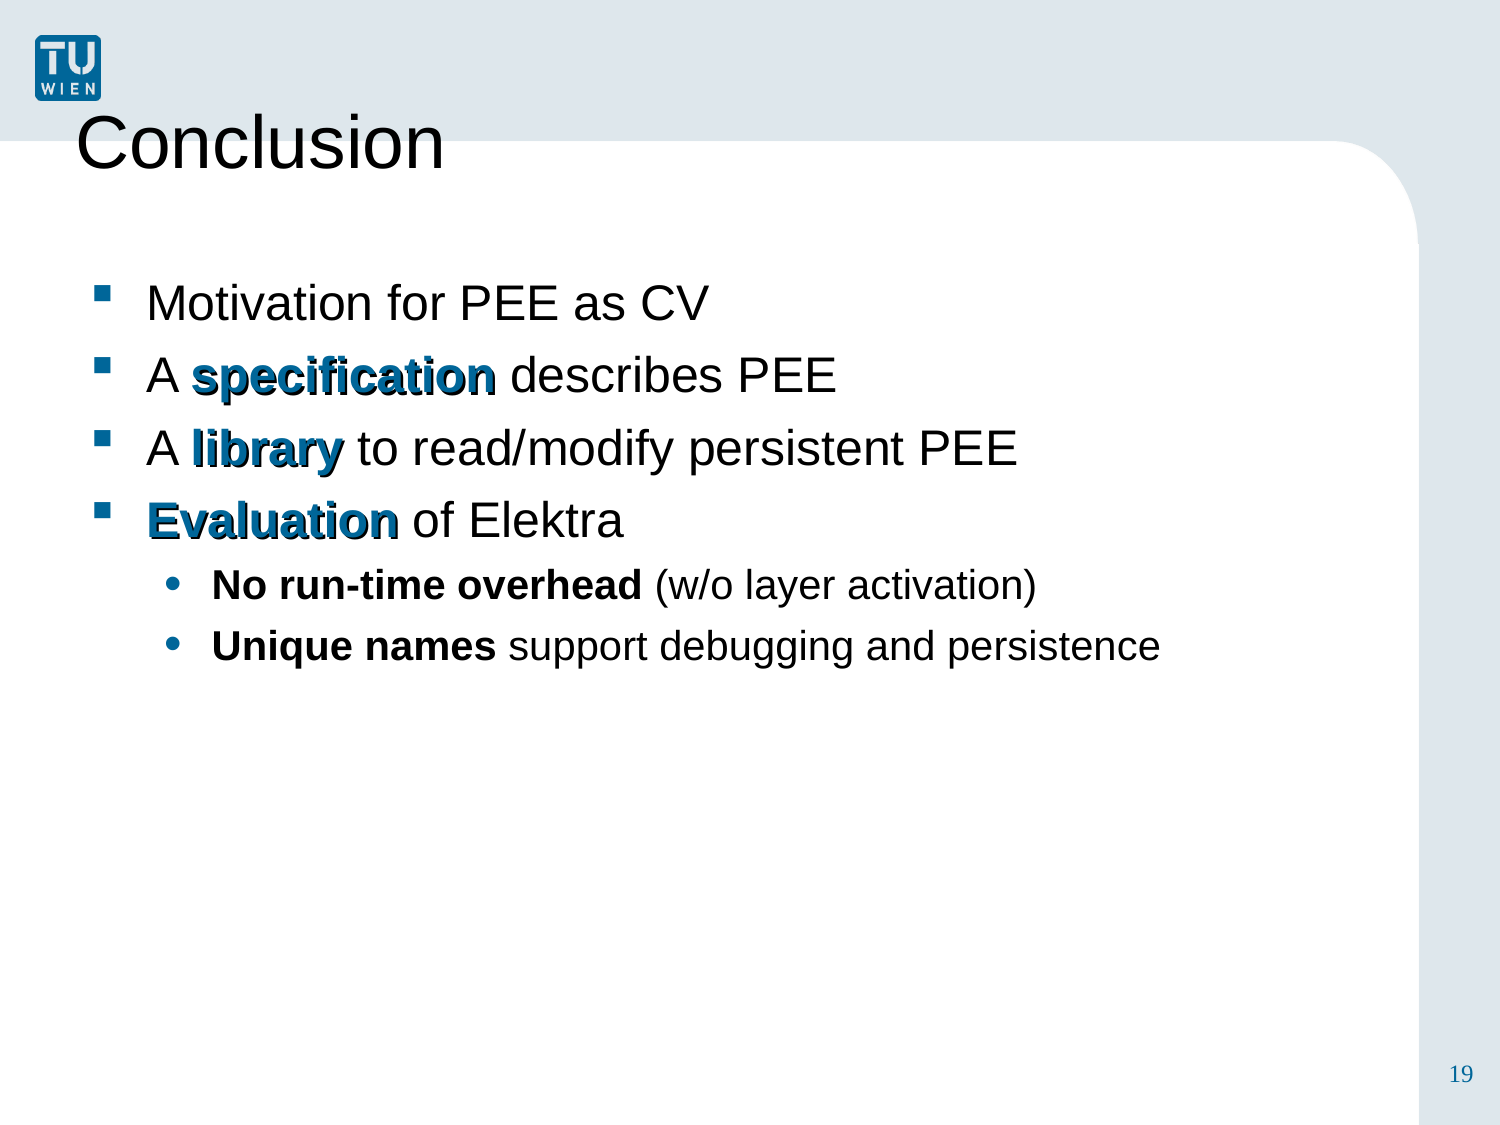

# Conclusion
Motivation for PEE as CV
A specification describes PEE
A library to read/modify persistent PEE
Evaluation of Elektra
No run-time overhead (w/o layer activation)
Unique names support debugging and persistence
19